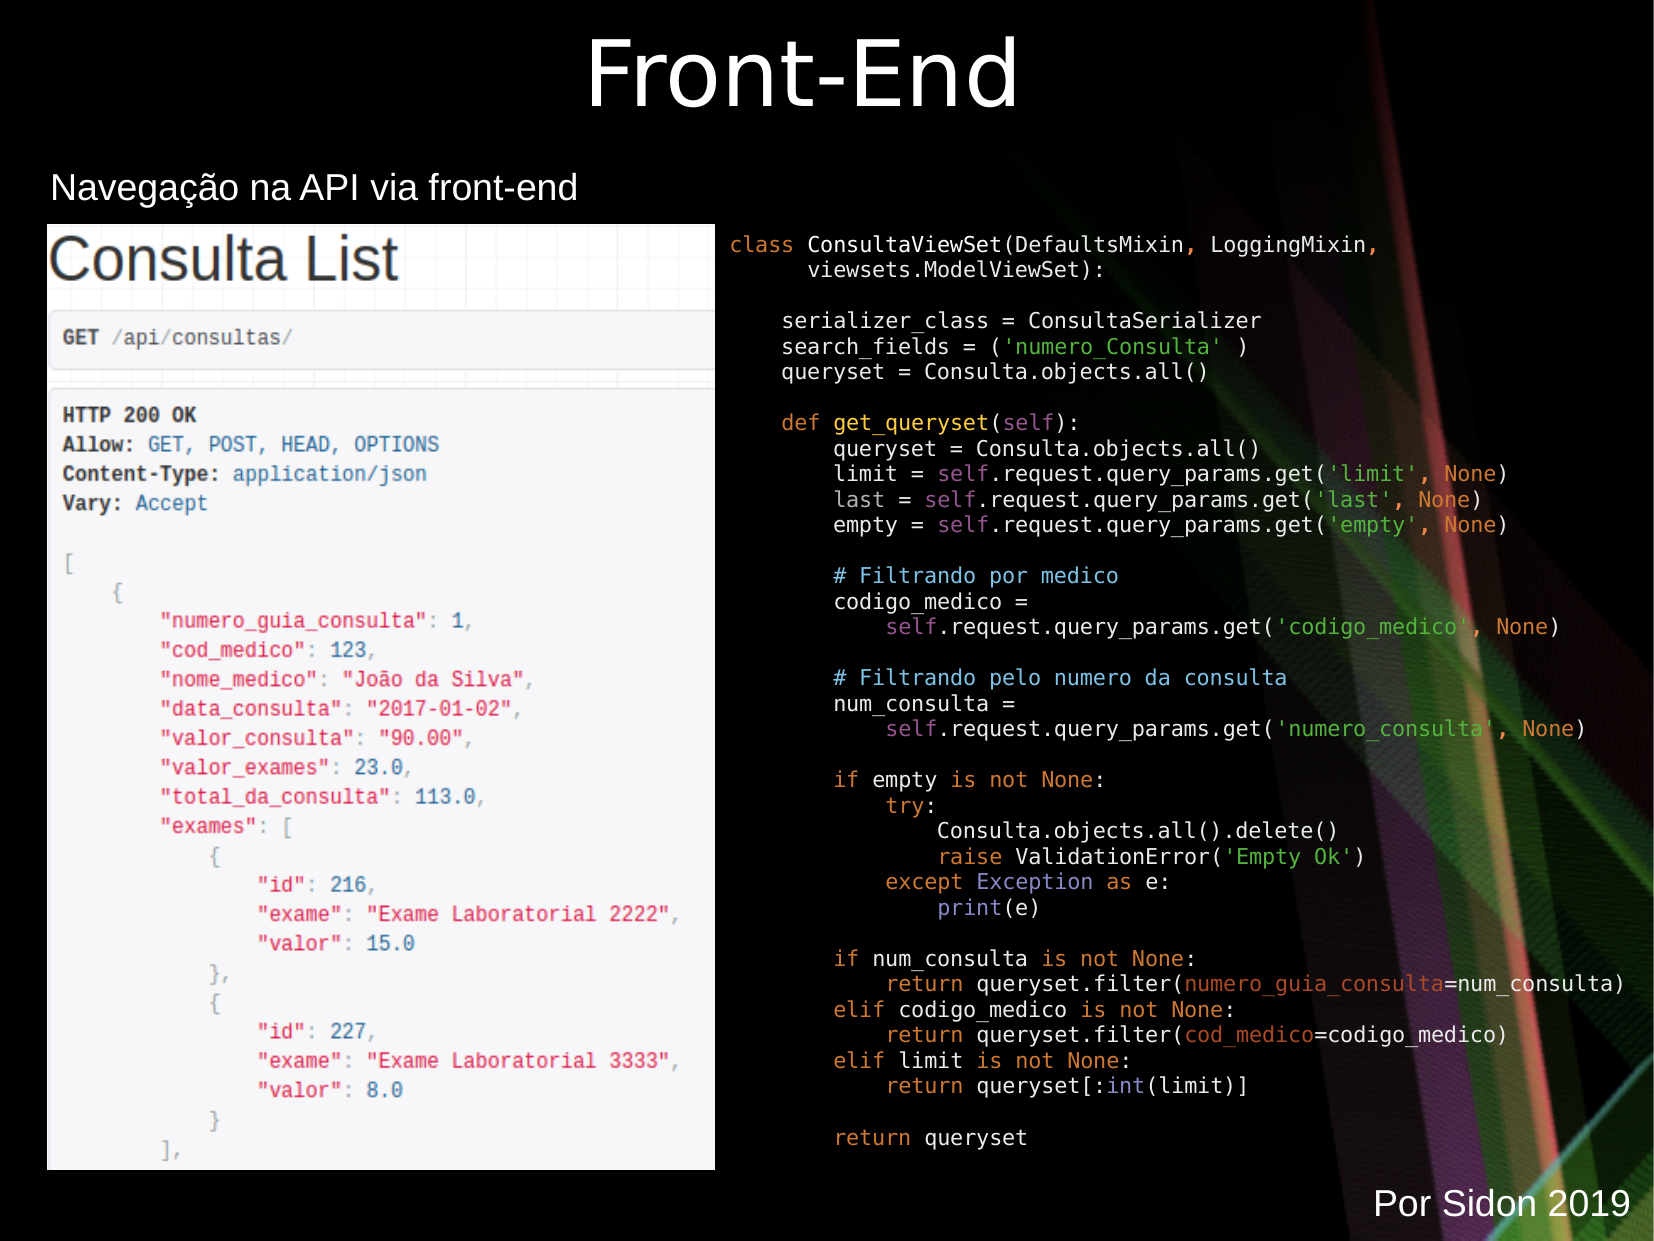

# Front-End
Navegação na API via front-end
class ConsultaViewSet(DefaultsMixin, LoggingMixin,
 viewsets.ModelViewSet):
 serializer_class = ConsultaSerializer
 search_fields = ('numero_Consulta' )
 queryset = Consulta.objects.all()
 def get_queryset(self):
 queryset = Consulta.objects.all()
 limit = self.request.query_params.get('limit', None)
 last = self.request.query_params.get('last', None)
 empty = self.request.query_params.get('empty', None)
 # Filtrando por medico
 codigo_medico =
 self.request.query_params.get('codigo_medico', None)
 # Filtrando pelo numero da consulta
 num_consulta =
 self.request.query_params.get('numero_consulta', None)
 if empty is not None:
 try:
 Consulta.objects.all().delete()
 raise ValidationError('Empty Ok')
 except Exception as e:
 print(e)
 if num_consulta is not None:
 return queryset.filter(numero_guia_consulta=num_consulta)
 elif codigo_medico is not None:
 return queryset.filter(cod_medico=codigo_medico)
 elif limit is not None:
 return queryset[:int(limit)]
 return queryset
Por Sidon 2019